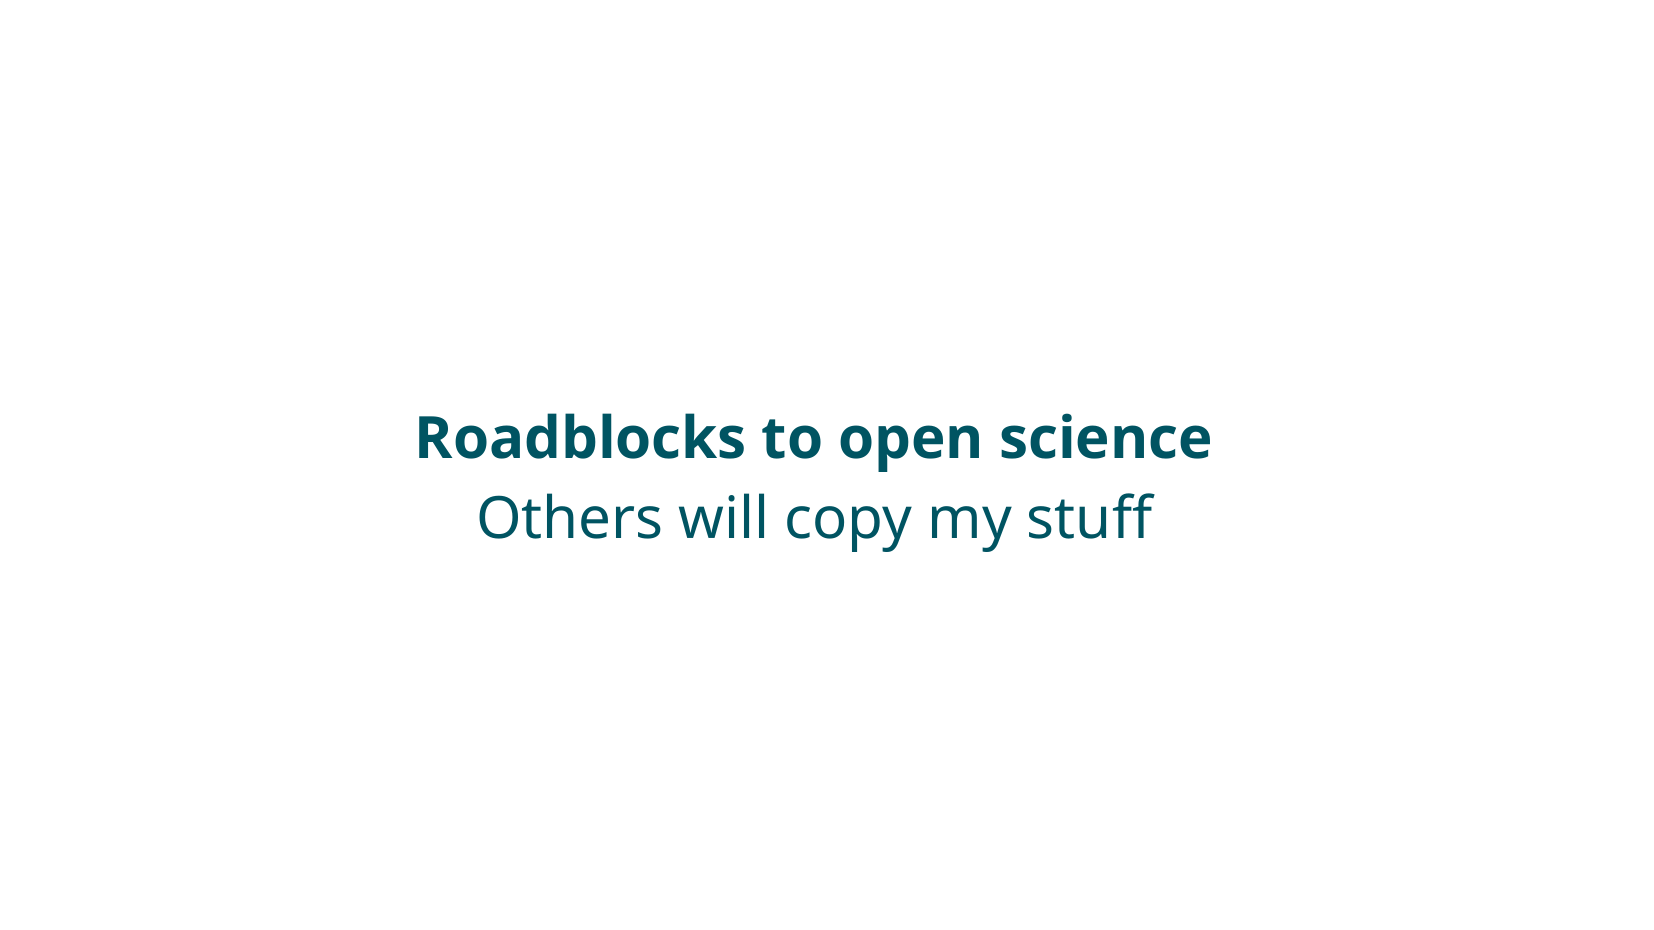

Roadblocks to open science
Others will copy my stuff